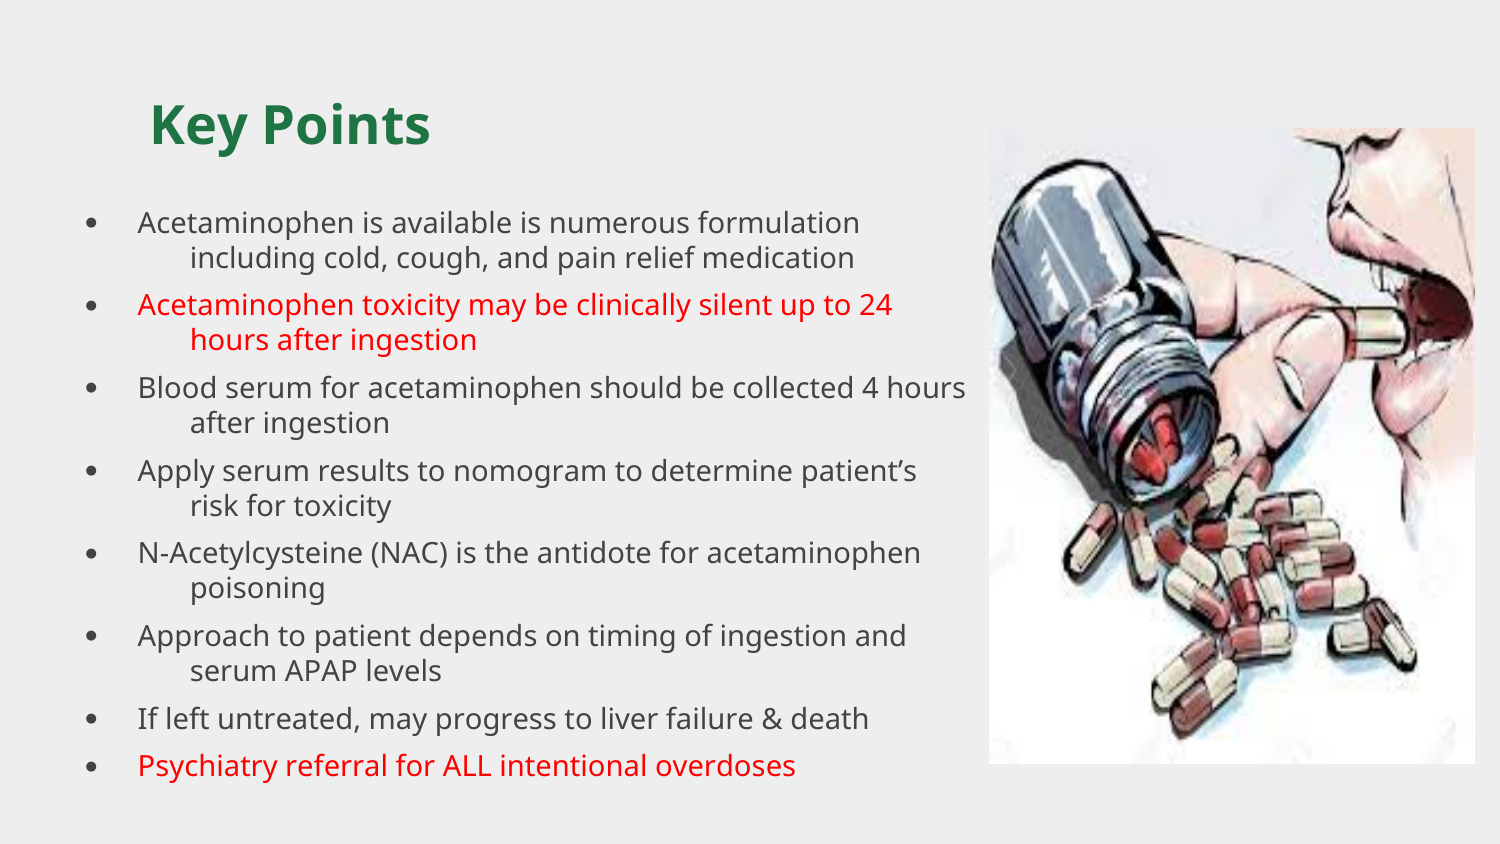

Key Points
# Acetaminophen is available is numerous formulation including cold, cough, and pain relief medication
Acetaminophen toxicity may be clinically silent up to 24 hours after ingestion
Blood serum for acetaminophen should be collected 4 hours after ingestion
Apply serum results to nomogram to determine patient’s risk for toxicity
N-Acetylcysteine (NAC) is the antidote for acetaminophen poisoning
Approach to patient depends on timing of ingestion and serum APAP levels
If left untreated, may progress to liver failure & death
Psychiatry referral for ALL intentional overdoses